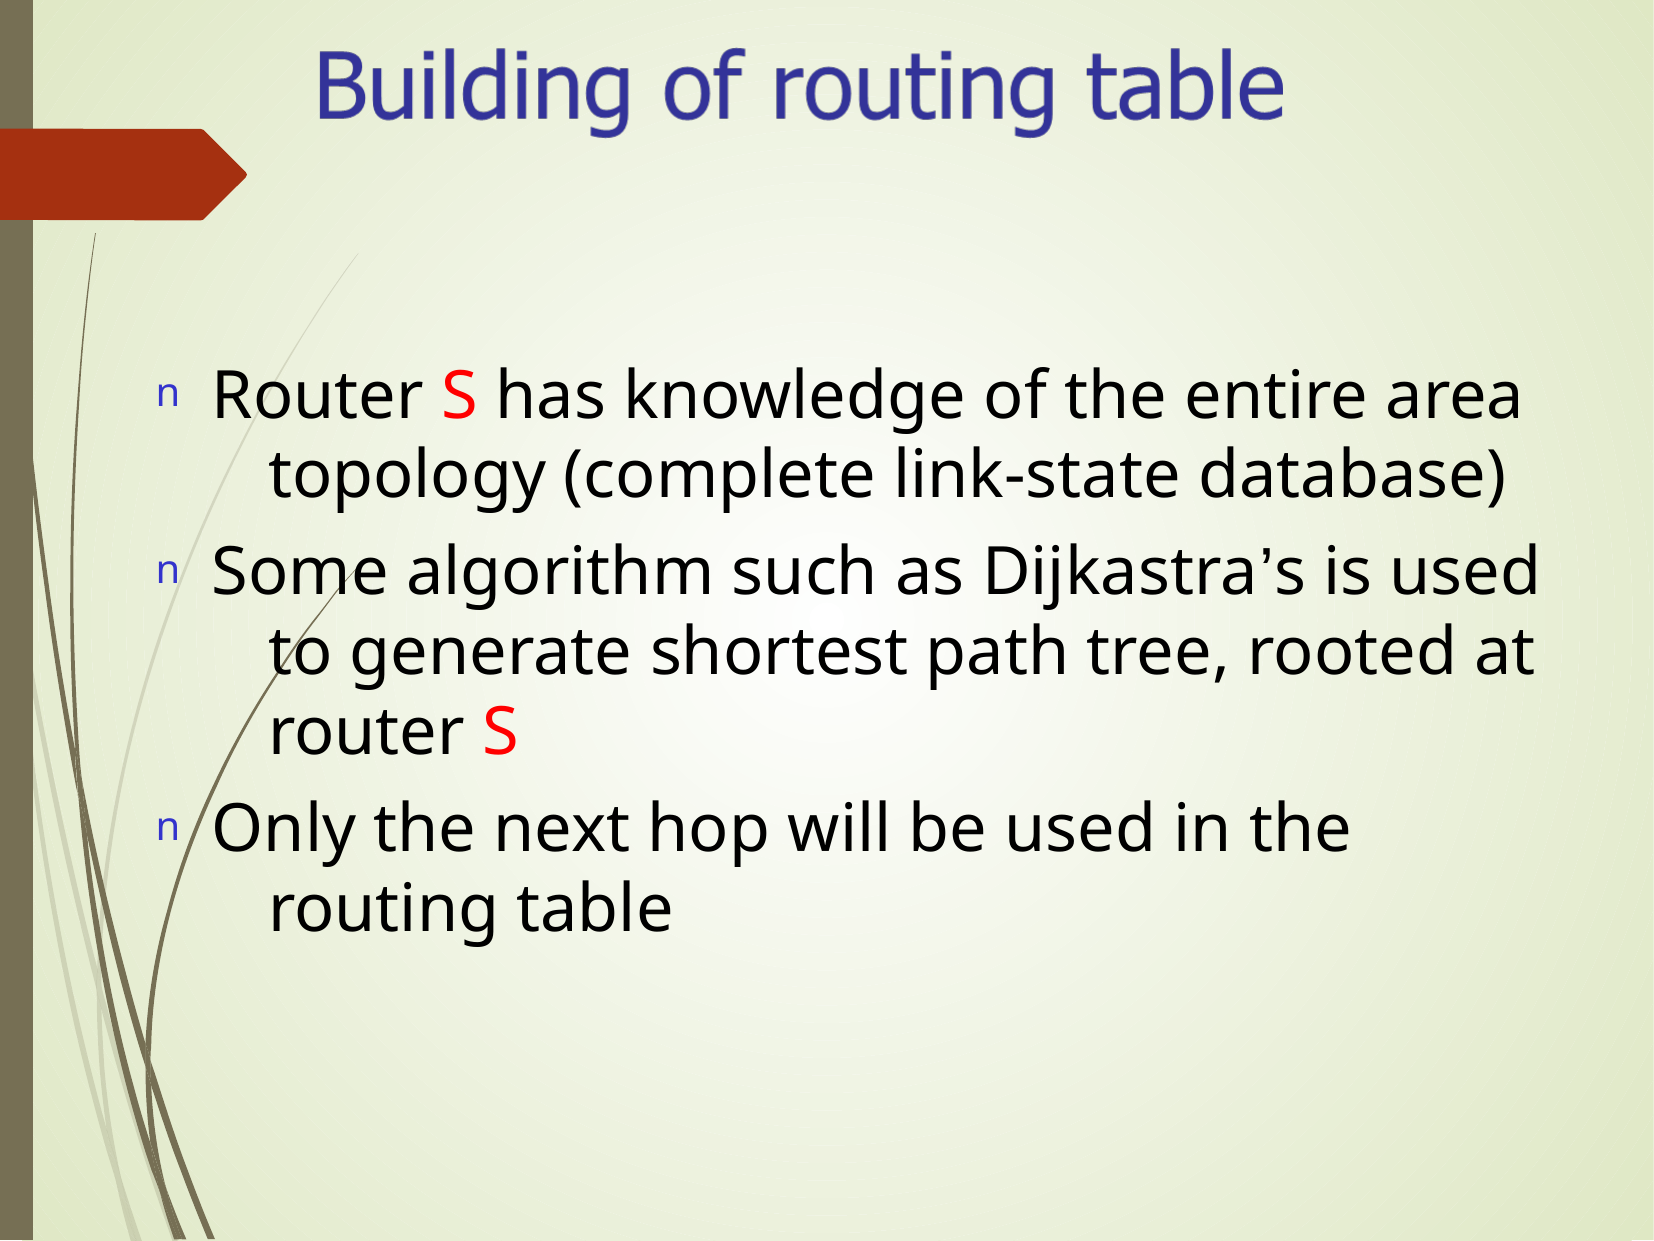

Router S has knowledge of the entire area topology (complete link-state database)
Some algorithm such as Dijkastra’s is used to generate shortest path tree, rooted at router S
Only the next hop will be used in the routing table